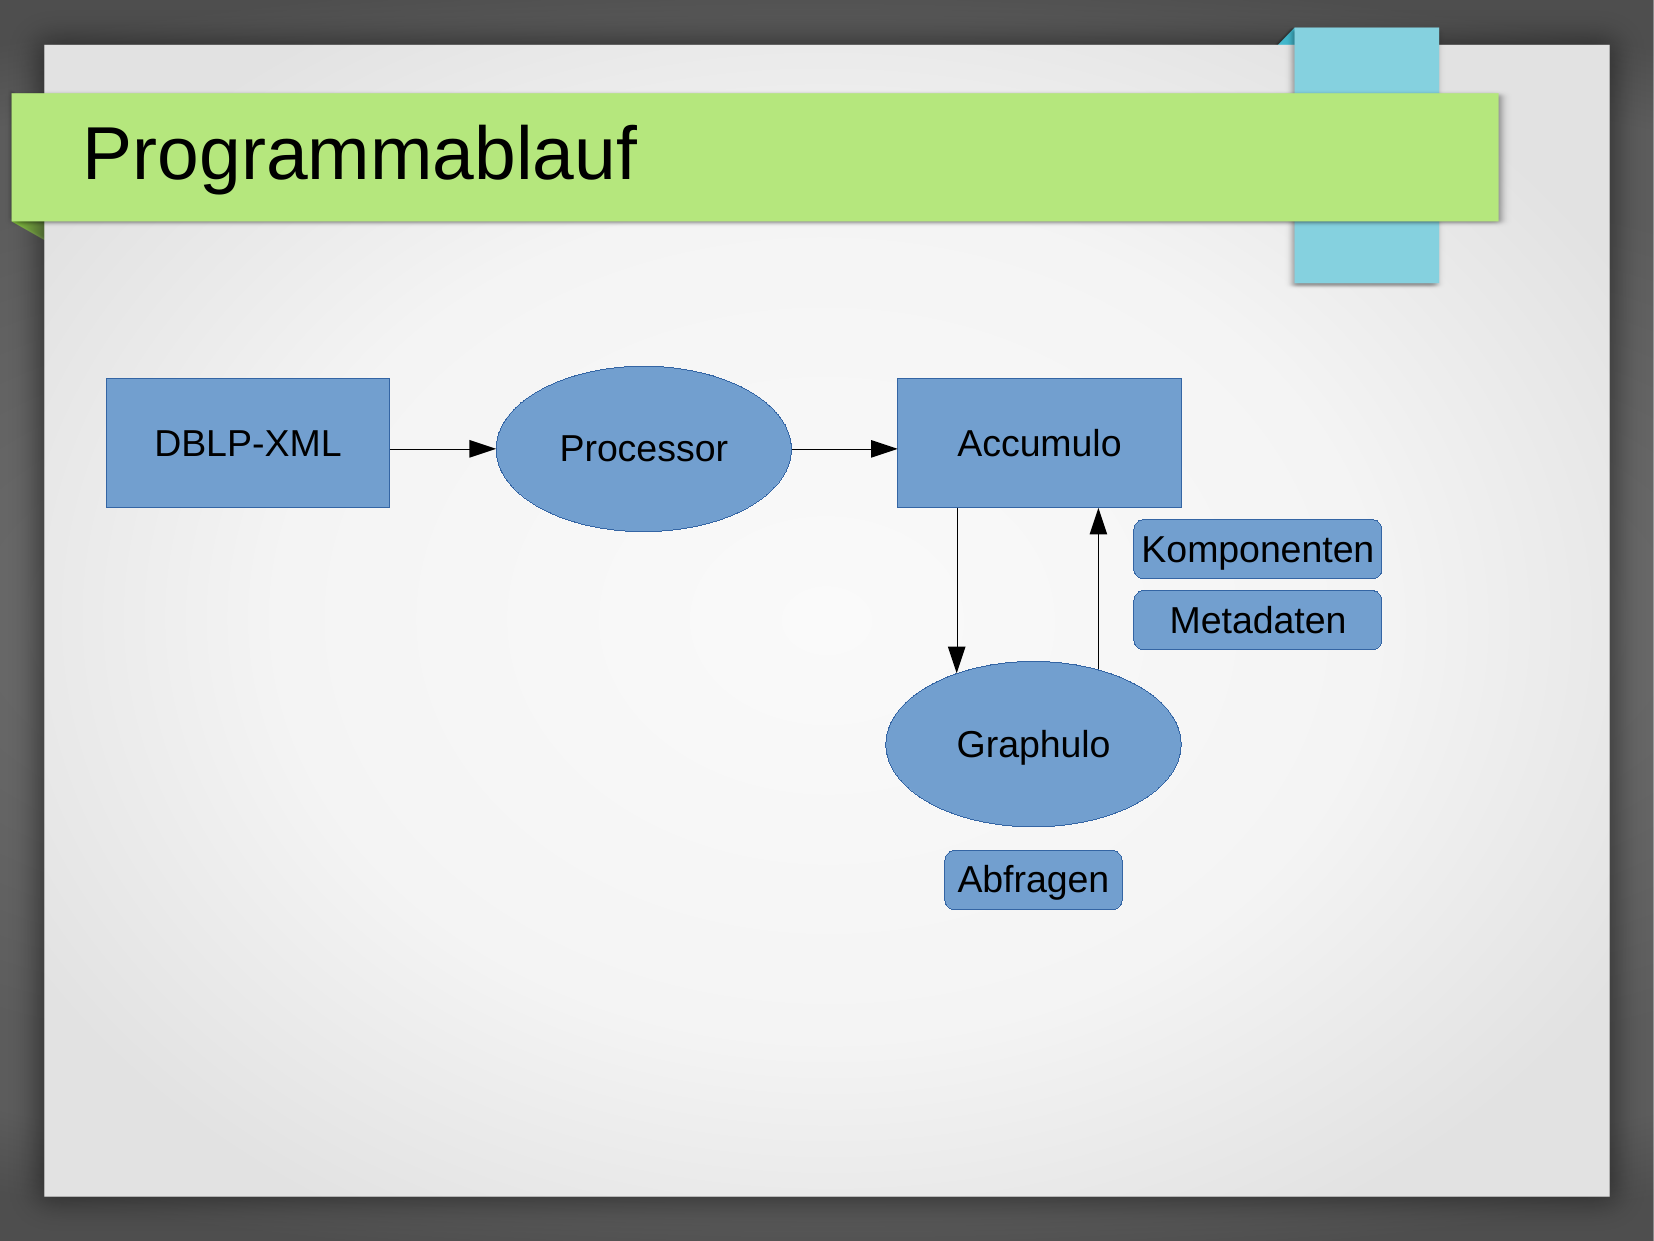

# Programmablauf
Processor
DBLP-XML
Accumulo
Komponenten
Metadaten
Graphulo
Abfragen